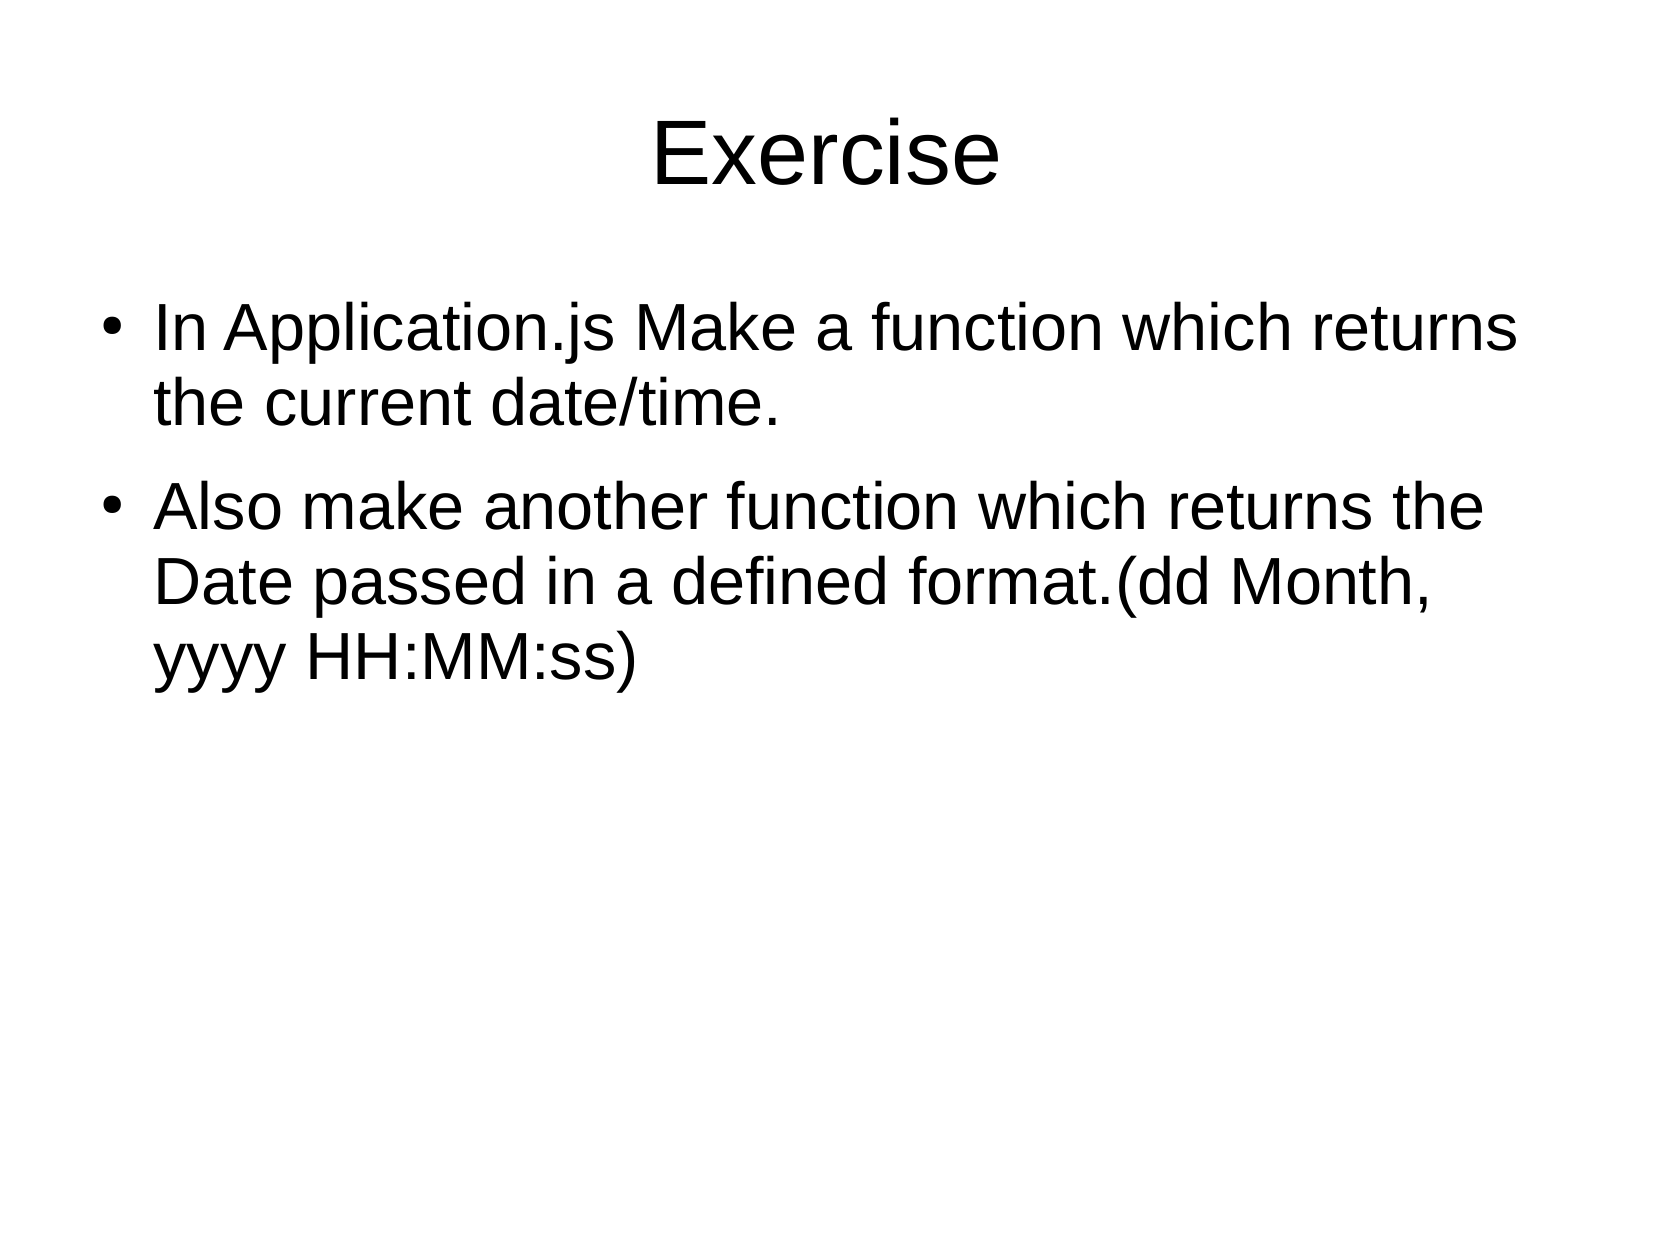

# Exercise
In Application.js Make a function which returns the current date/time.
Also make another function which returns the Date passed in a defined format.(dd Month, yyyy HH:MM:ss)